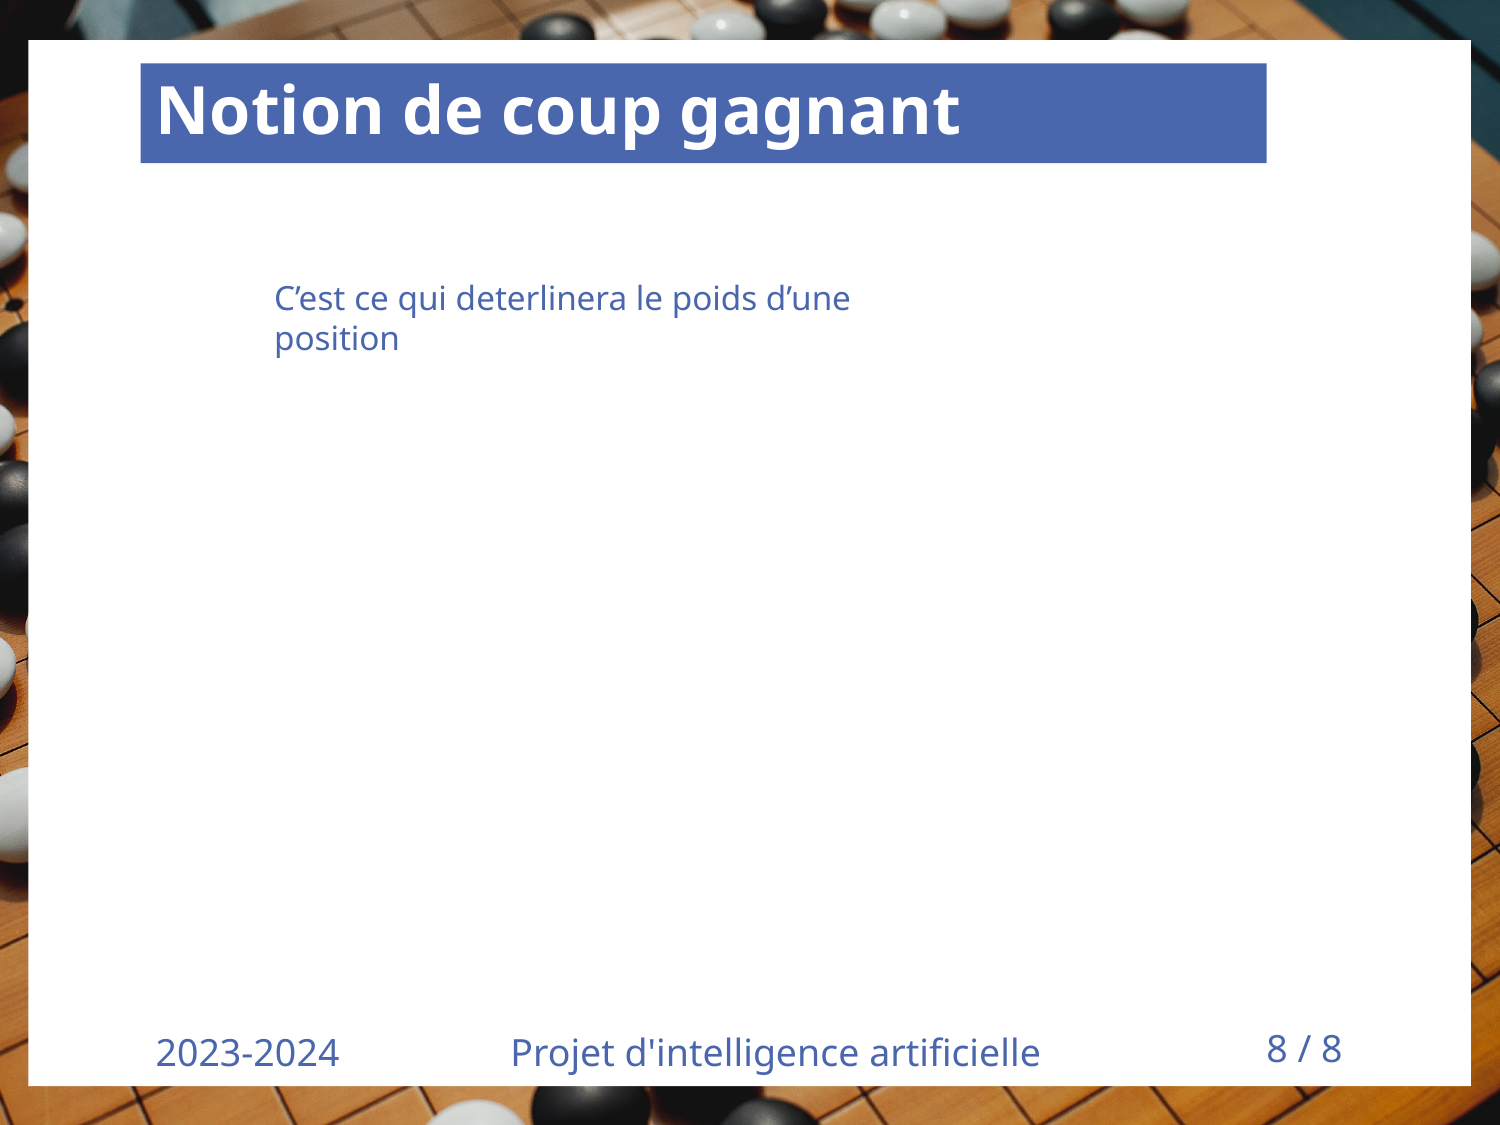

# Notion de coup gagnant
C’est ce qui deterlinera le poids d’une position
2023-2024
Projet d'intelligence artificielle